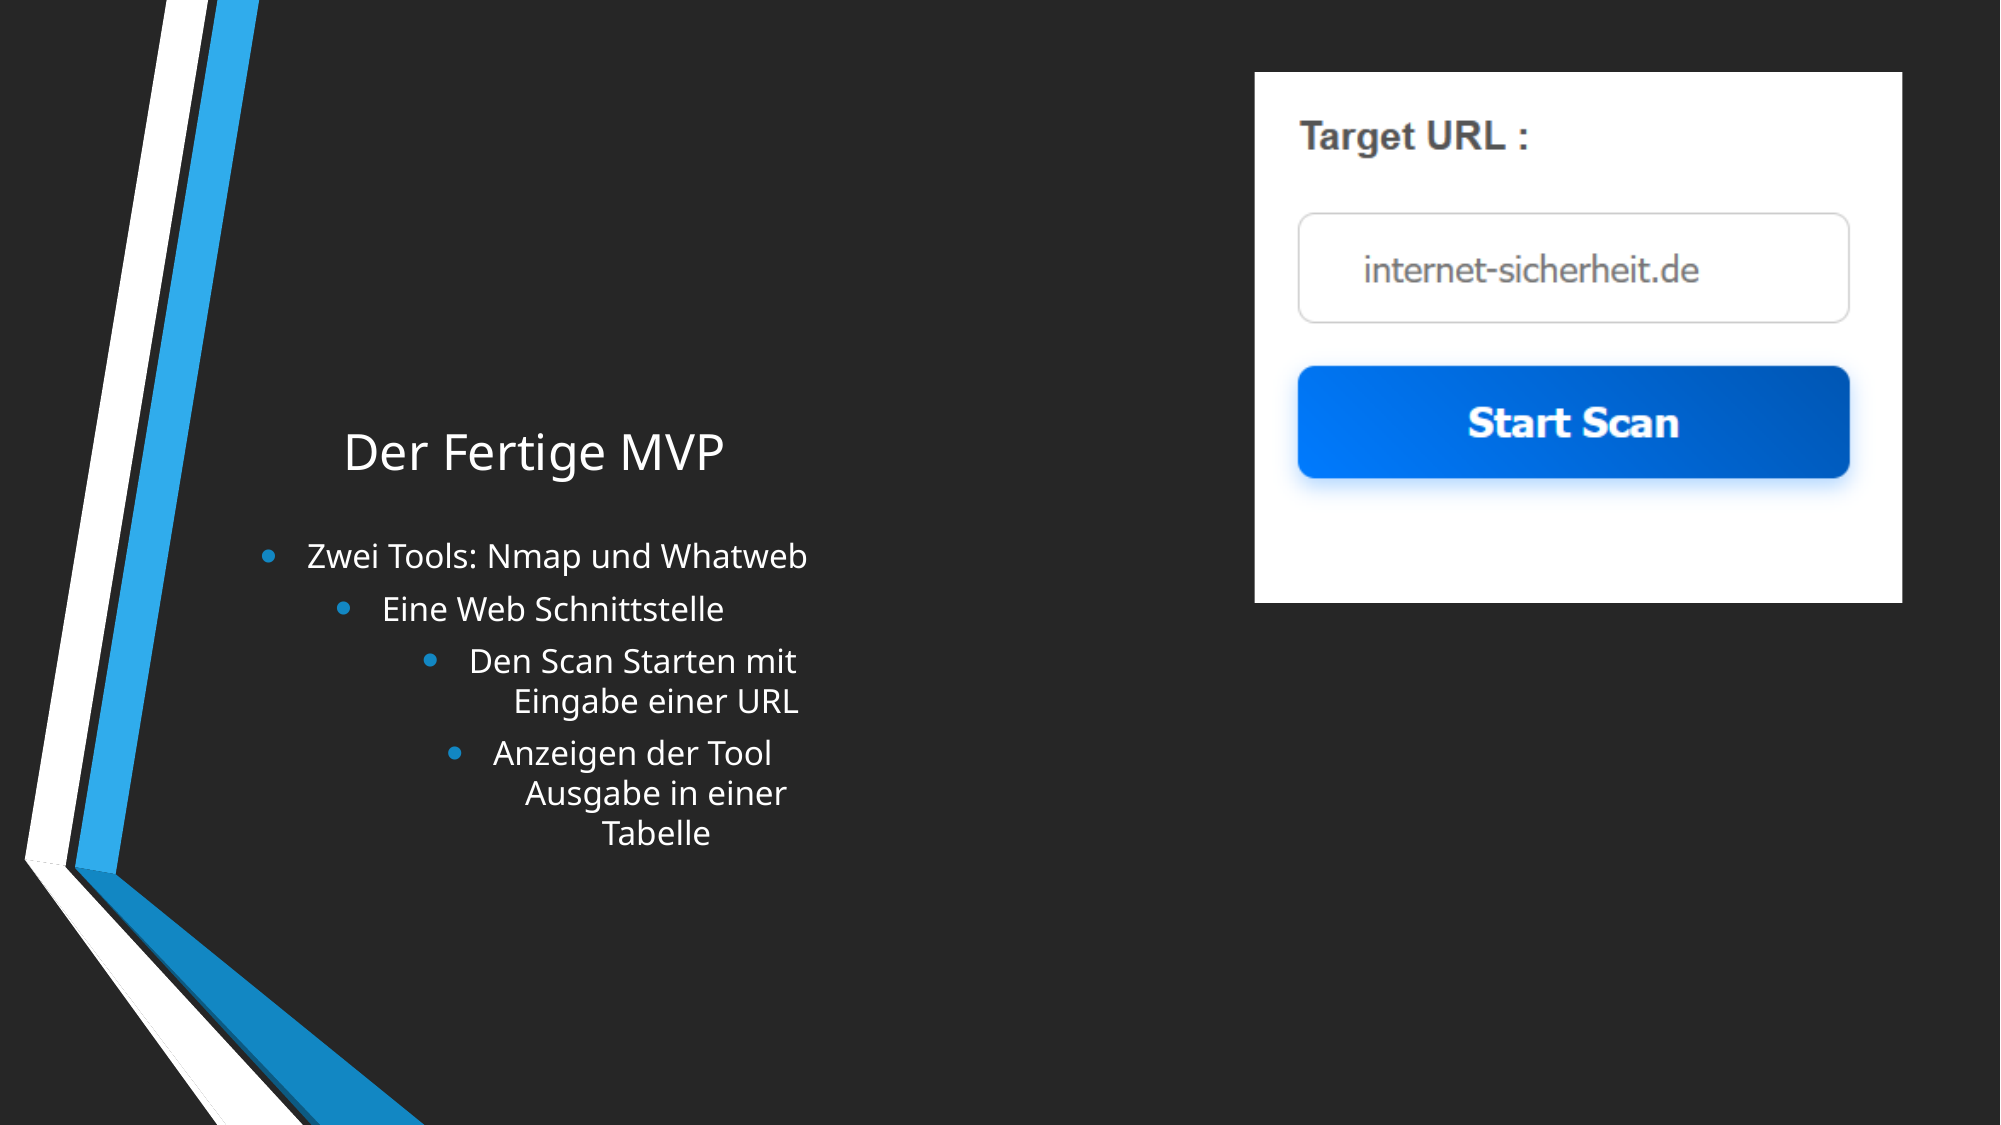

# Der Fertige MVP
Zwei Tools: Nmap und Whatweb
Eine Web Schnittstelle
Den Scan Starten mit Eingabe einer URL
Anzeigen der Tool Ausgabe in einer Tabelle